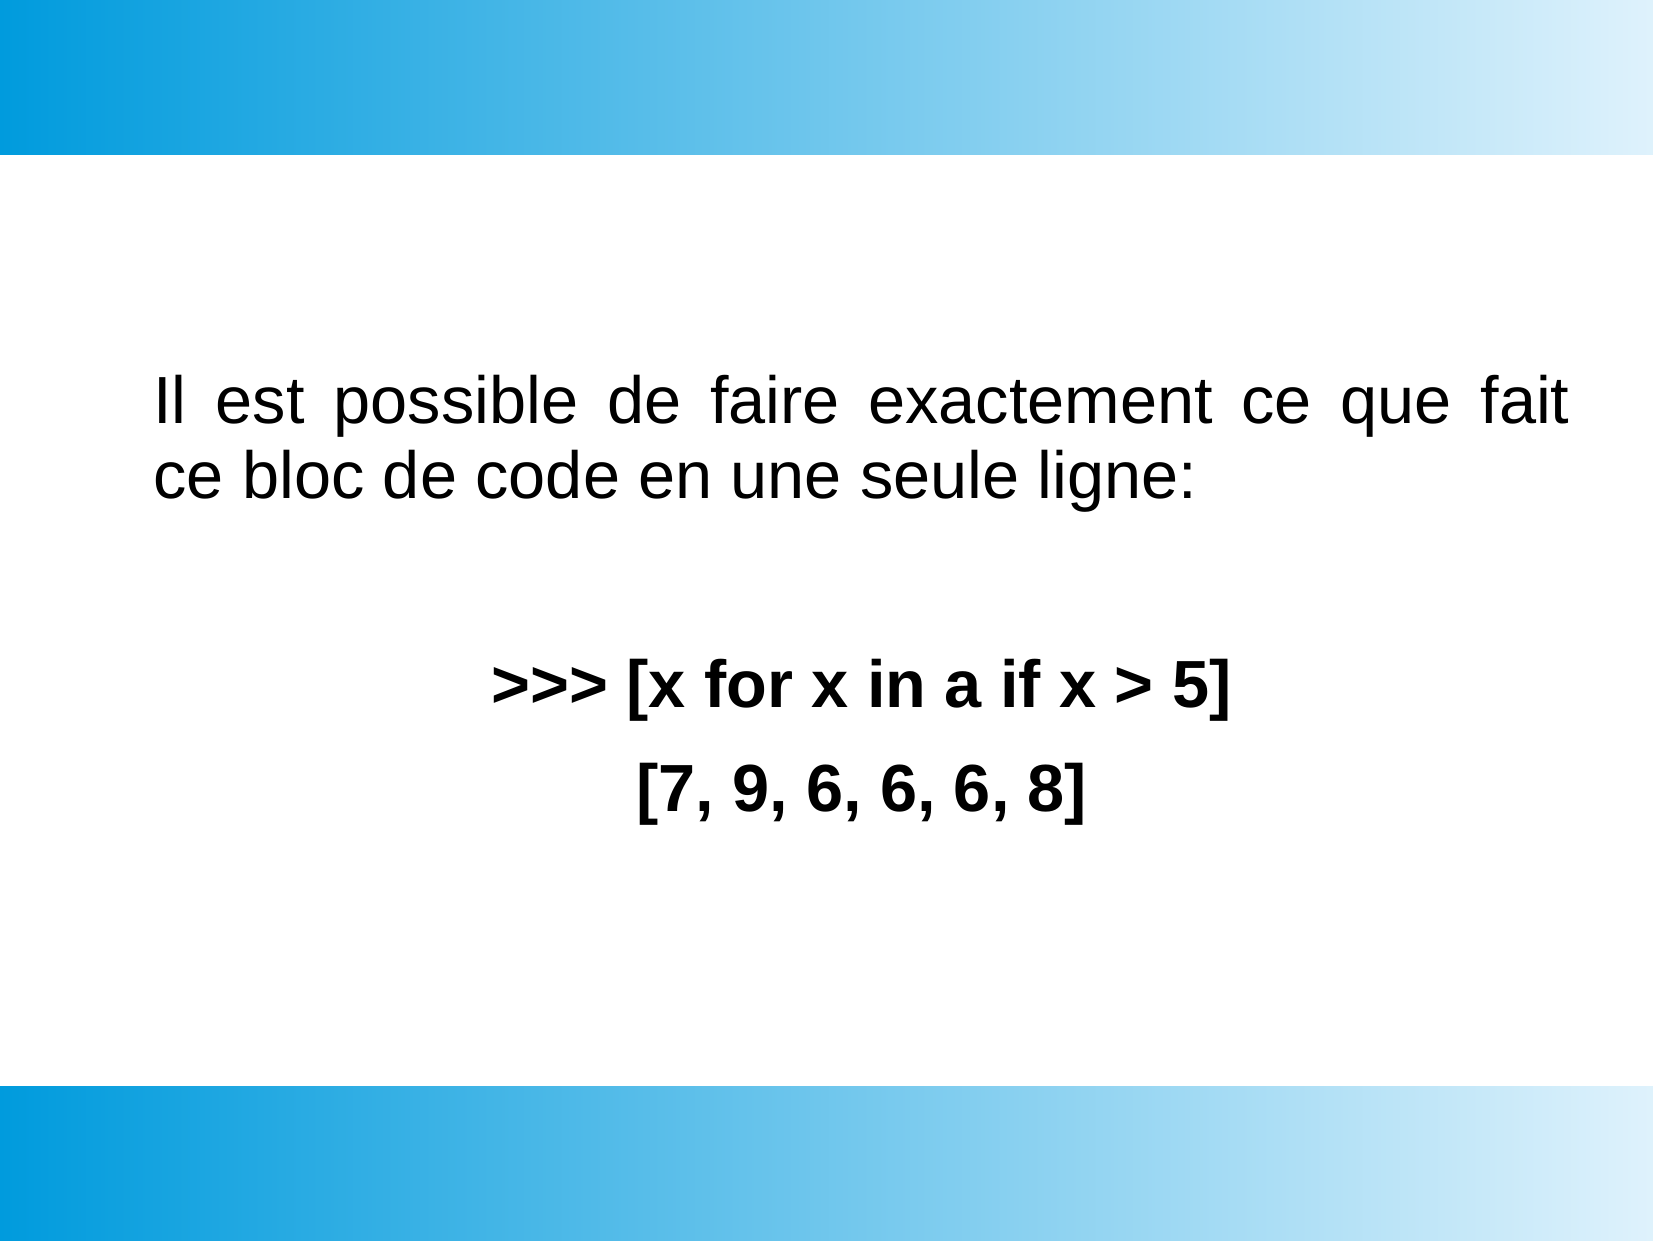

# Il est possible de faire exactement ce que fait ce bloc de code en une seule ligne:
>>> [x for x in a if x > 5]
[7, 9, 6, 6, 6, 8]